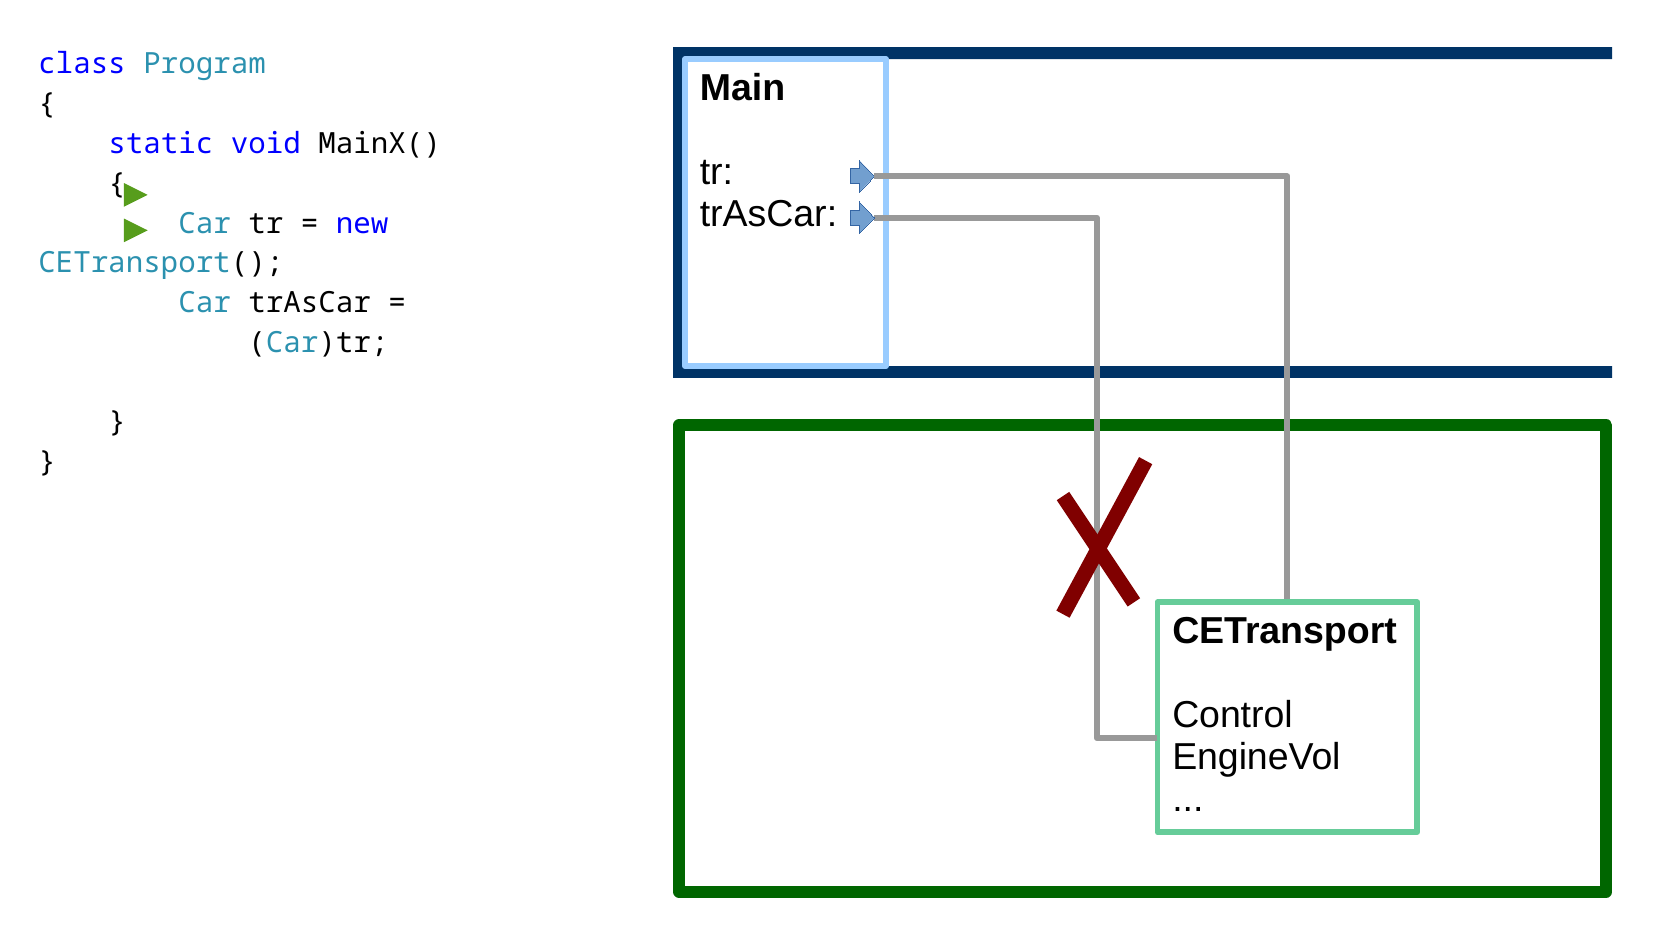

class Program
{
 static void MainX()
 {
 Car tr = new CETransport();
 Car trAsCar =
 (Car)tr;
 }
}
Main
tr:
trAsCar:
CETransport
Control
EngineVol
...